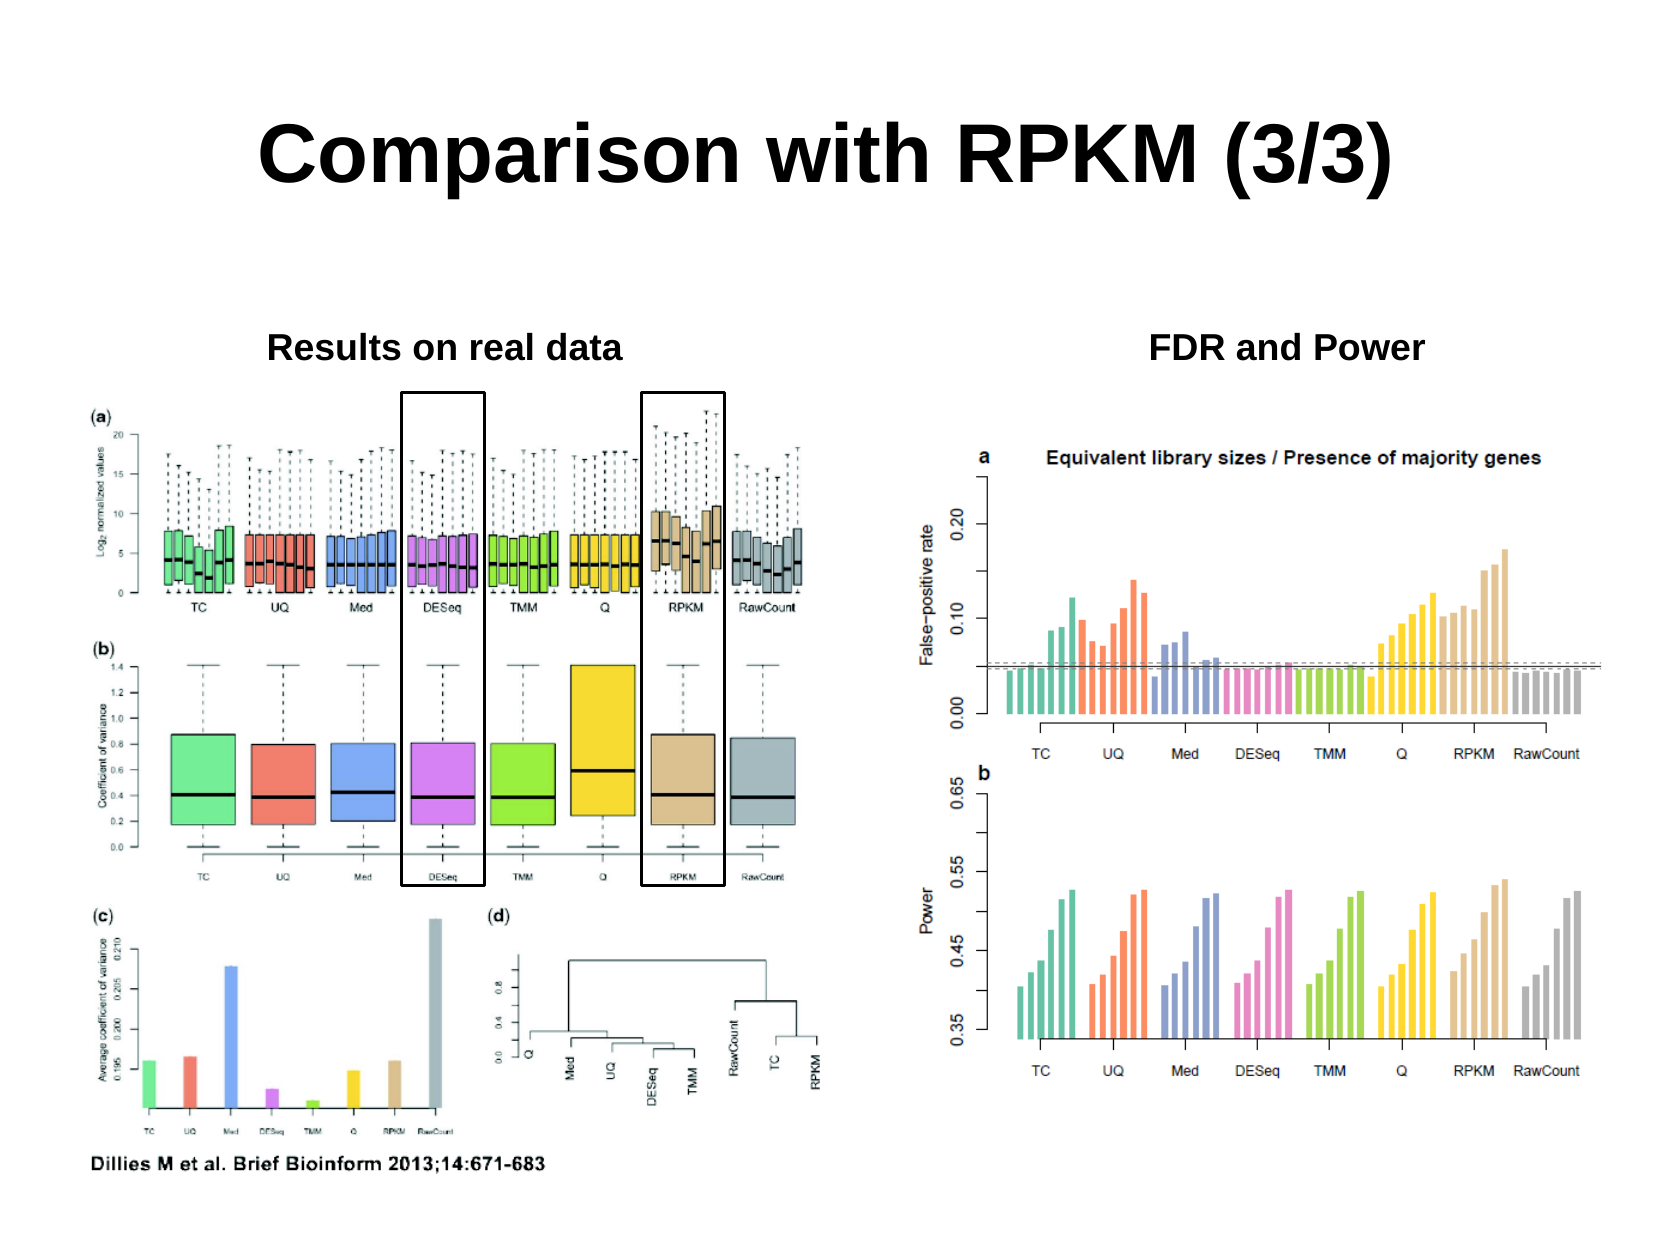

Comparison with RPKM (3/3)
Results on real data
FDR and Power